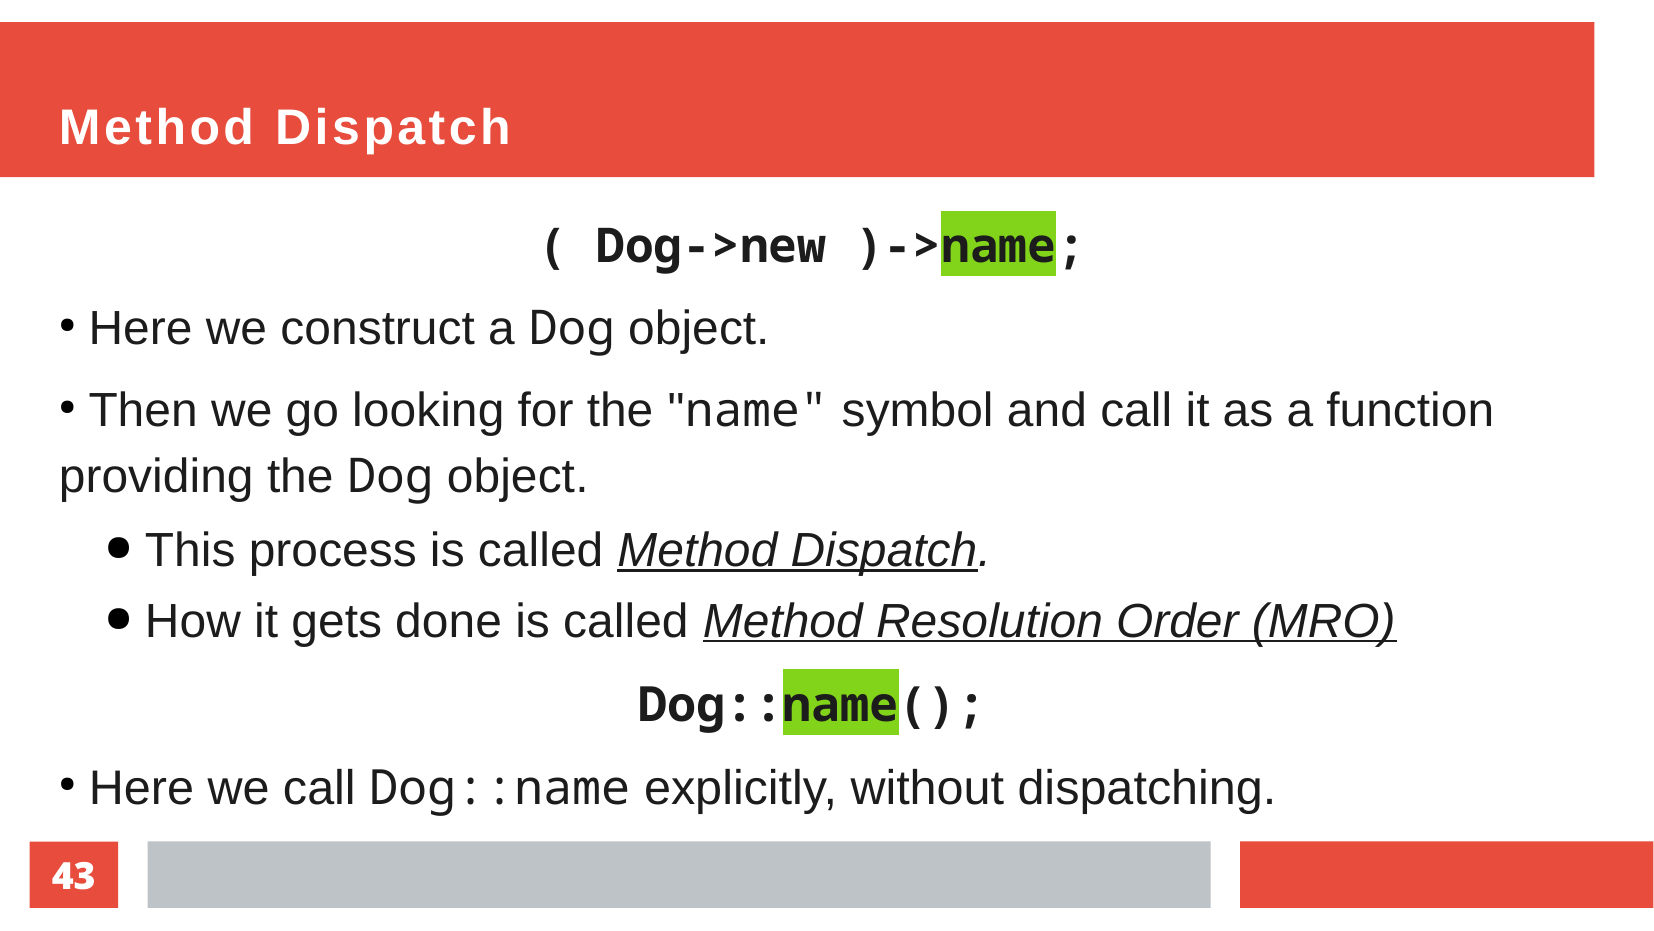

# Method Dispatch
( Dog->new )->name;
 Here we construct a Dog object.
 Then we go looking for the "name" symbol and call it as a function providing the Dog object.
 This process is called Method Dispatch.
 How it gets done is called Method Resolution Order (MRO)
Dog::name();
 Here we call Dog::name explicitly, without dispatching.
43